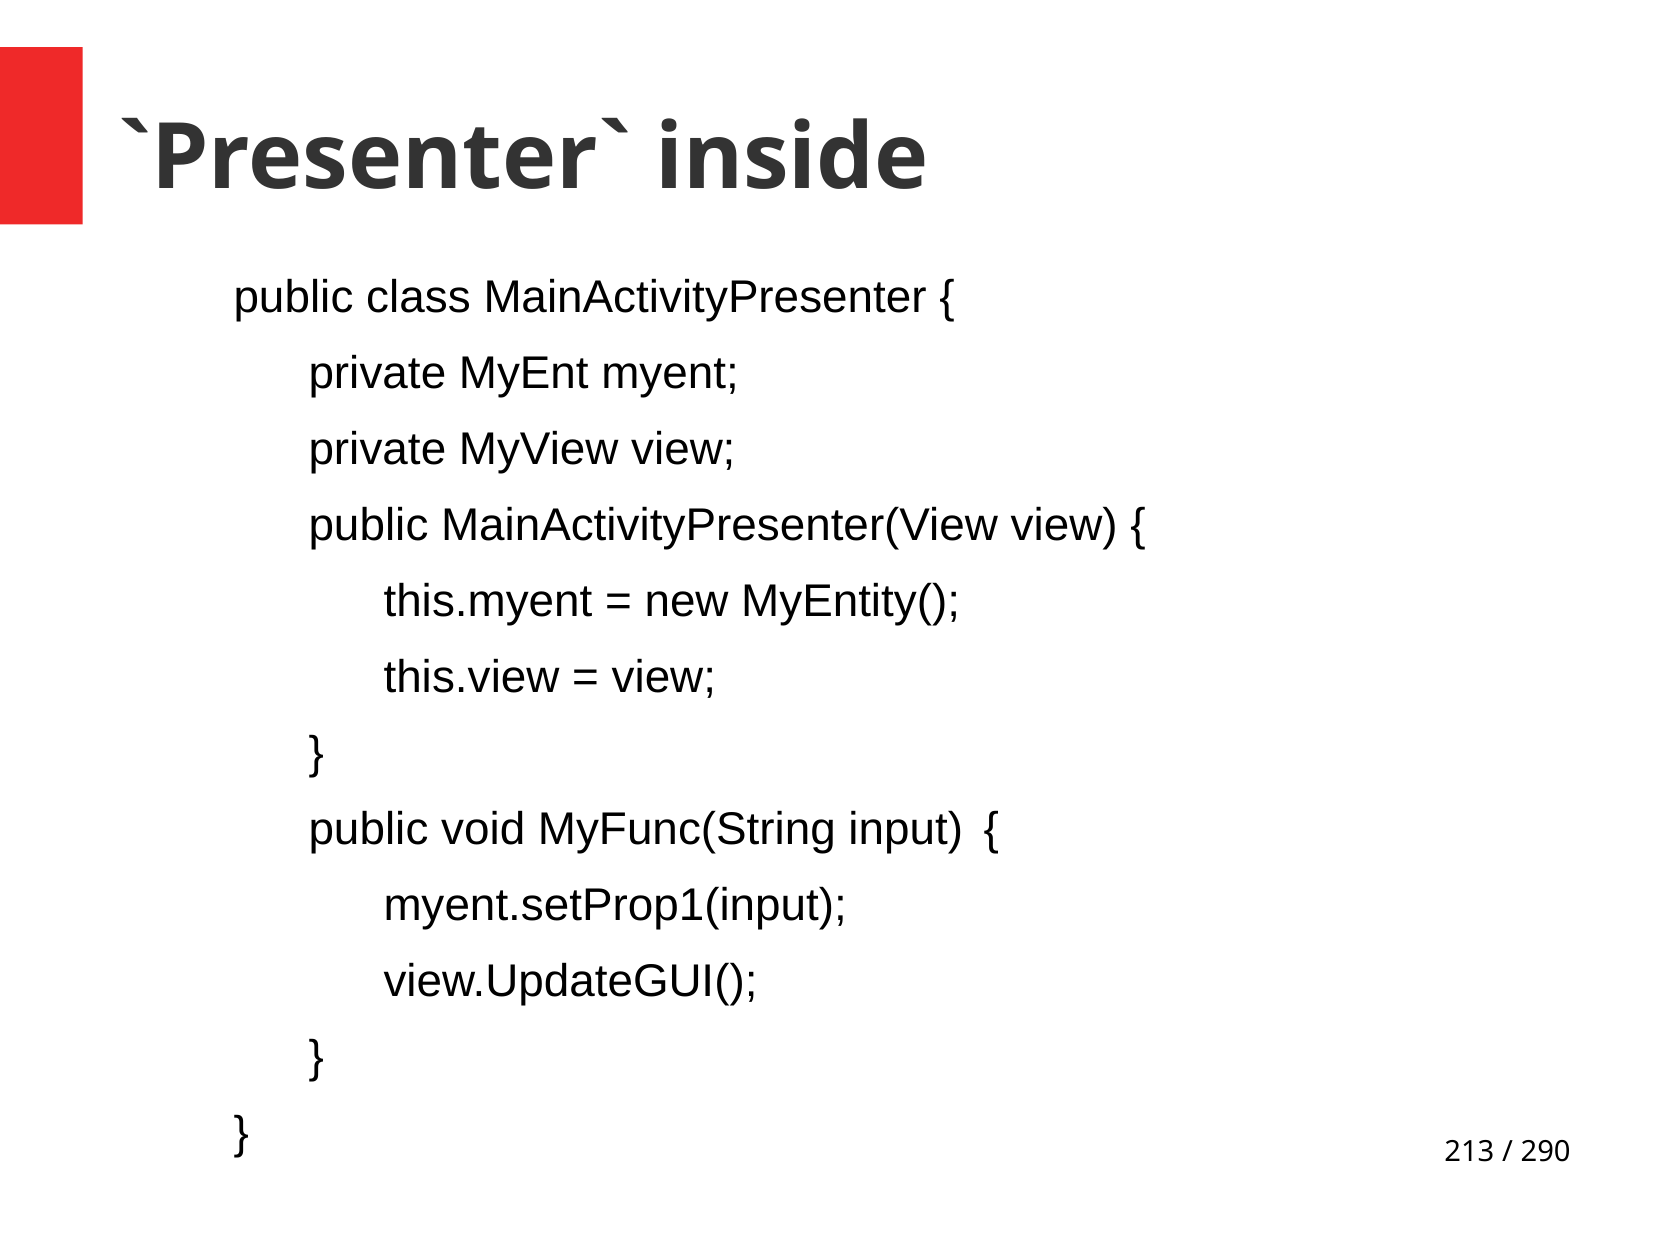

# `Presenter` inside
public class MainActivityPresenter {
	private MyEnt myent;
	private MyView view;
	public MainActivityPresenter(View view) {
		this.myent = new MyEntity();
		this.view = view;
	}
	public void MyFunc(String input)	{
		myent.setProp1(input);
		view.UpdateGUI();
	}
}
213